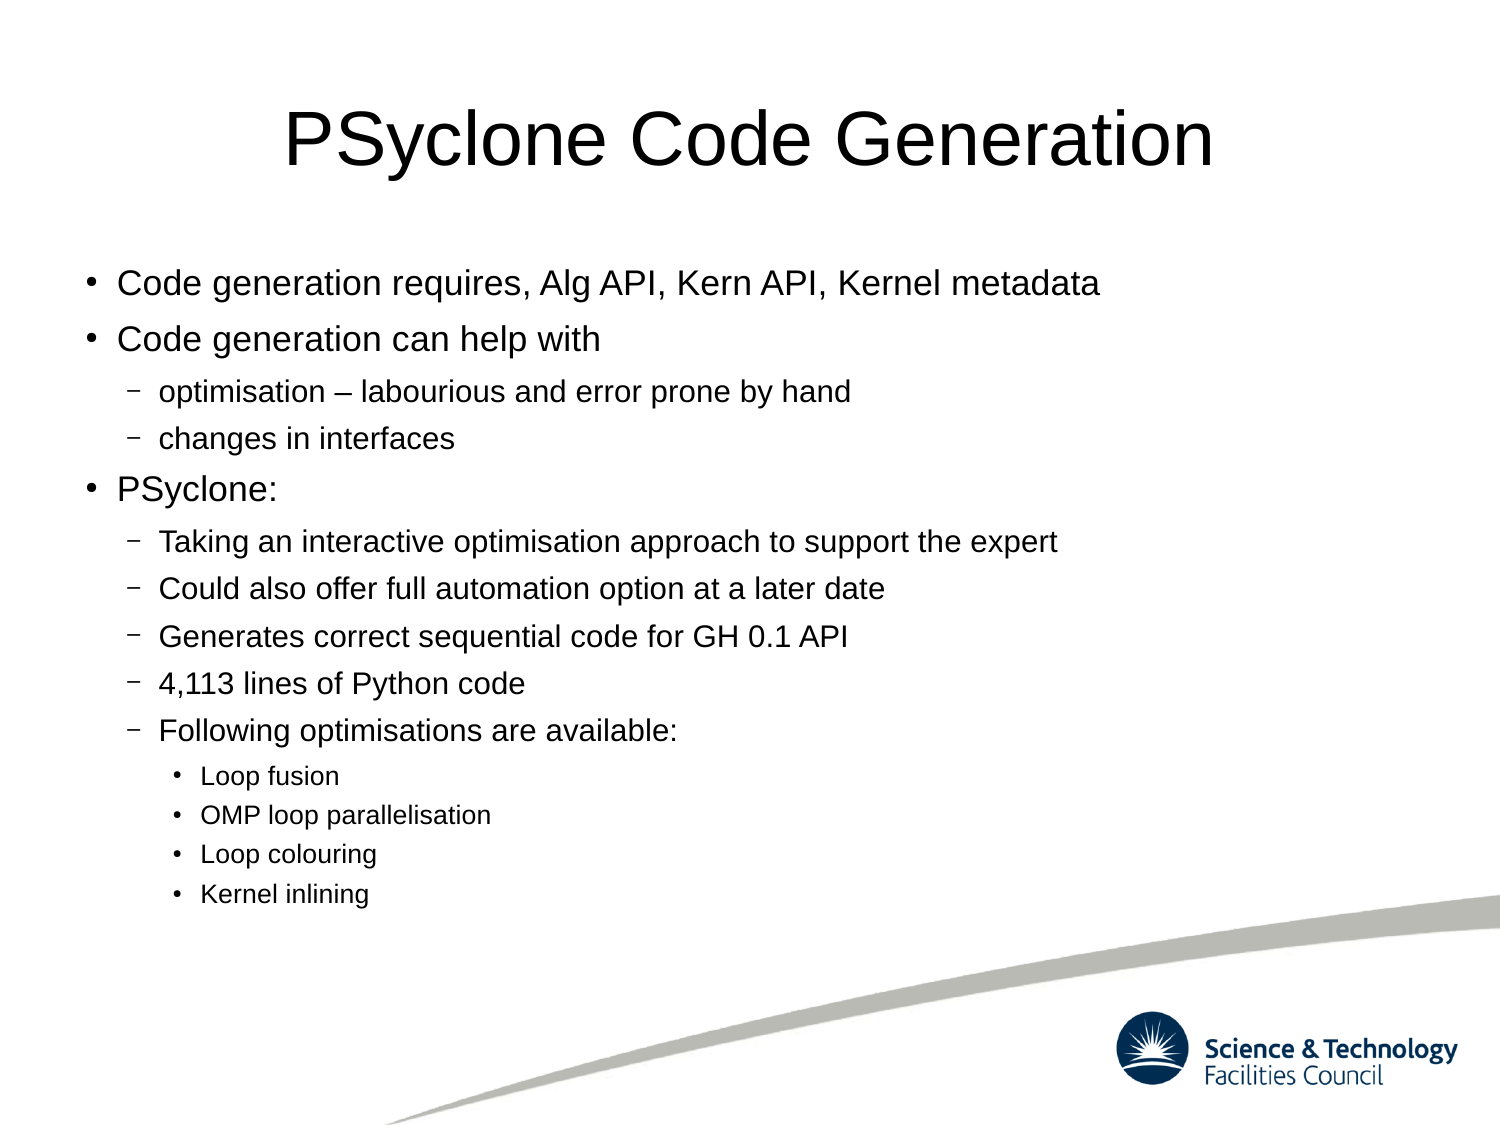

# PSyclone Code Generation
Code generation requires, Alg API, Kern API, Kernel metadata
Code generation can help with
optimisation – labourious and error prone by hand
changes in interfaces
PSyclone:
Taking an interactive optimisation approach to support the expert
Could also offer full automation option at a later date
Generates correct sequential code for GH 0.1 API
4,113 lines of Python code
Following optimisations are available:
Loop fusion
OMP loop parallelisation
Loop colouring
Kernel inlining